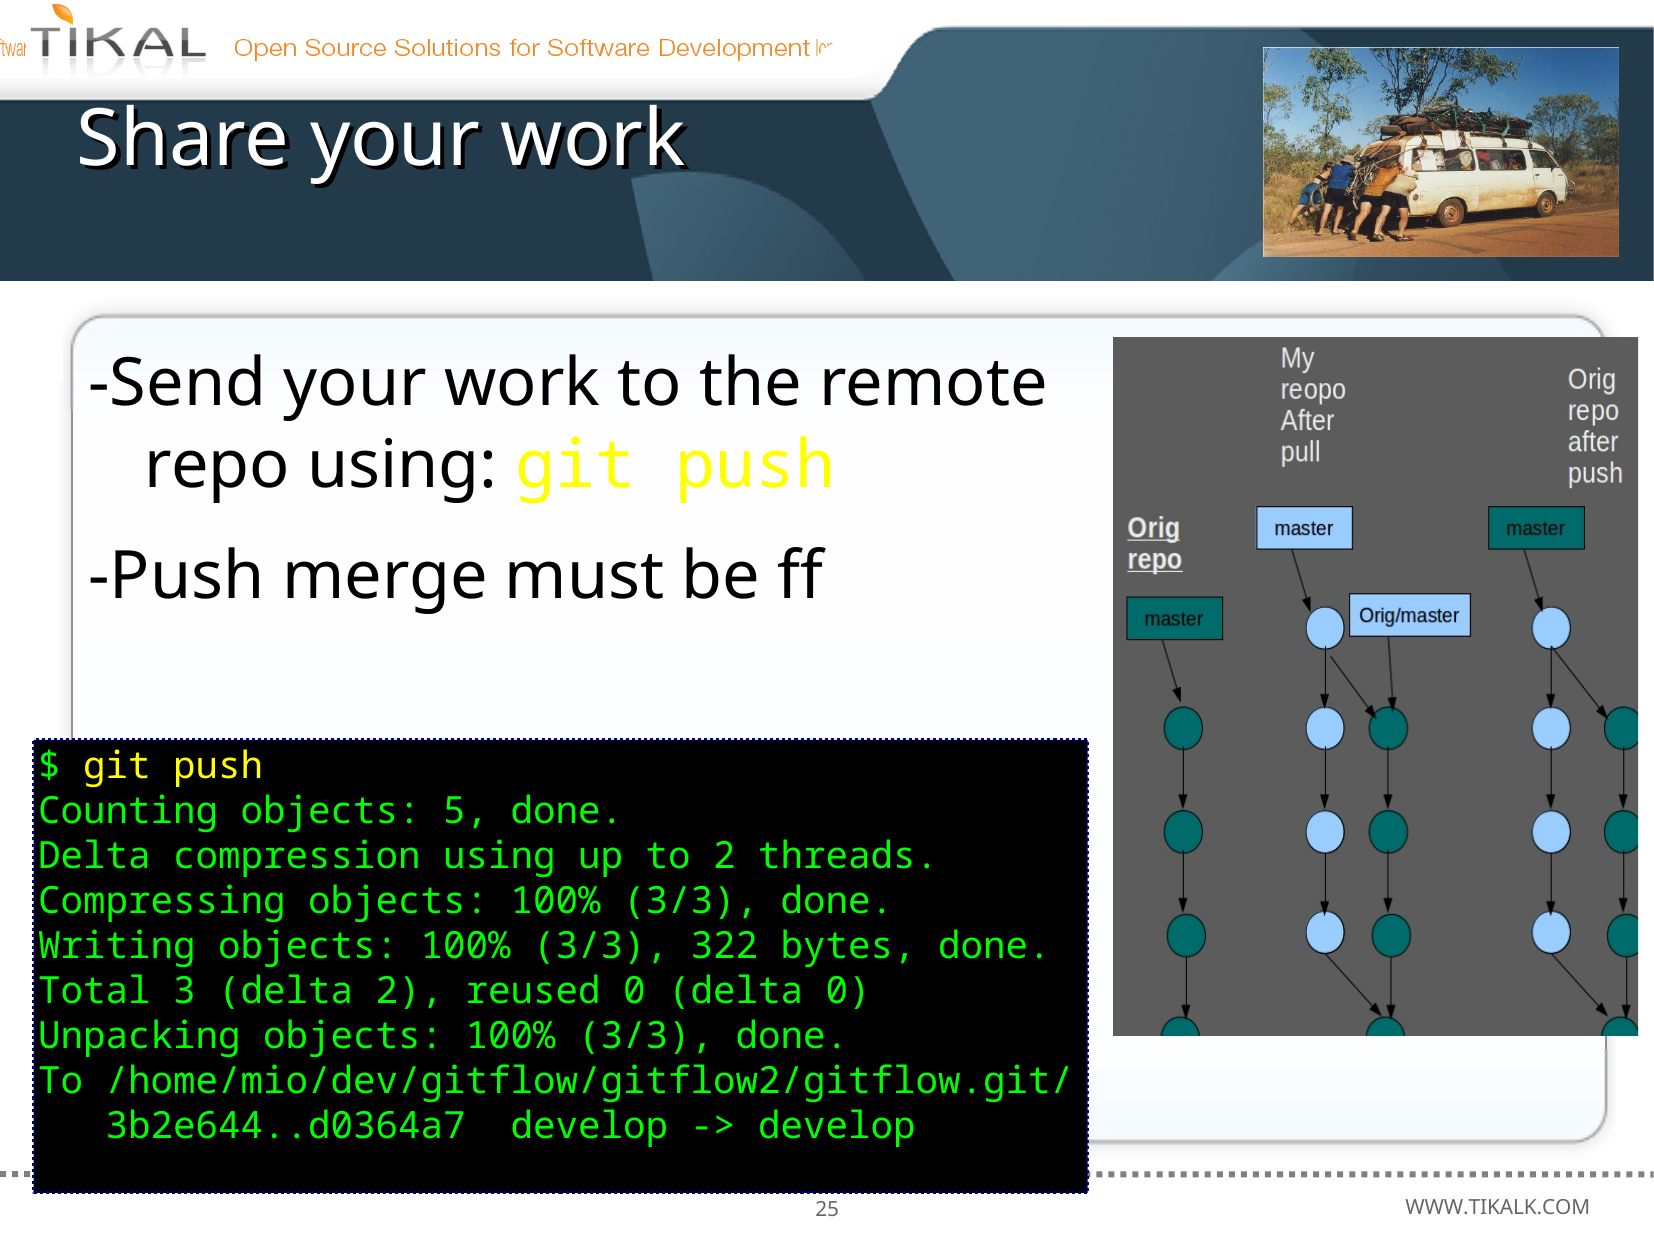

# Share your work
-Send your work to the remote repo using: git push
-Push merge must be ff
$ git push
Counting objects: 5, done.
Delta compression using up to 2 threads.
Compressing objects: 100% (3/3), done.
Writing objects: 100% (3/3), 322 bytes, done.
Total 3 (delta 2), reused 0 (delta 0)
Unpacking objects: 100% (3/3), done.
To /home/mio/dev/gitflow/gitflow2/gitflow.git/
 3b2e644..d0364a7 develop -> develop